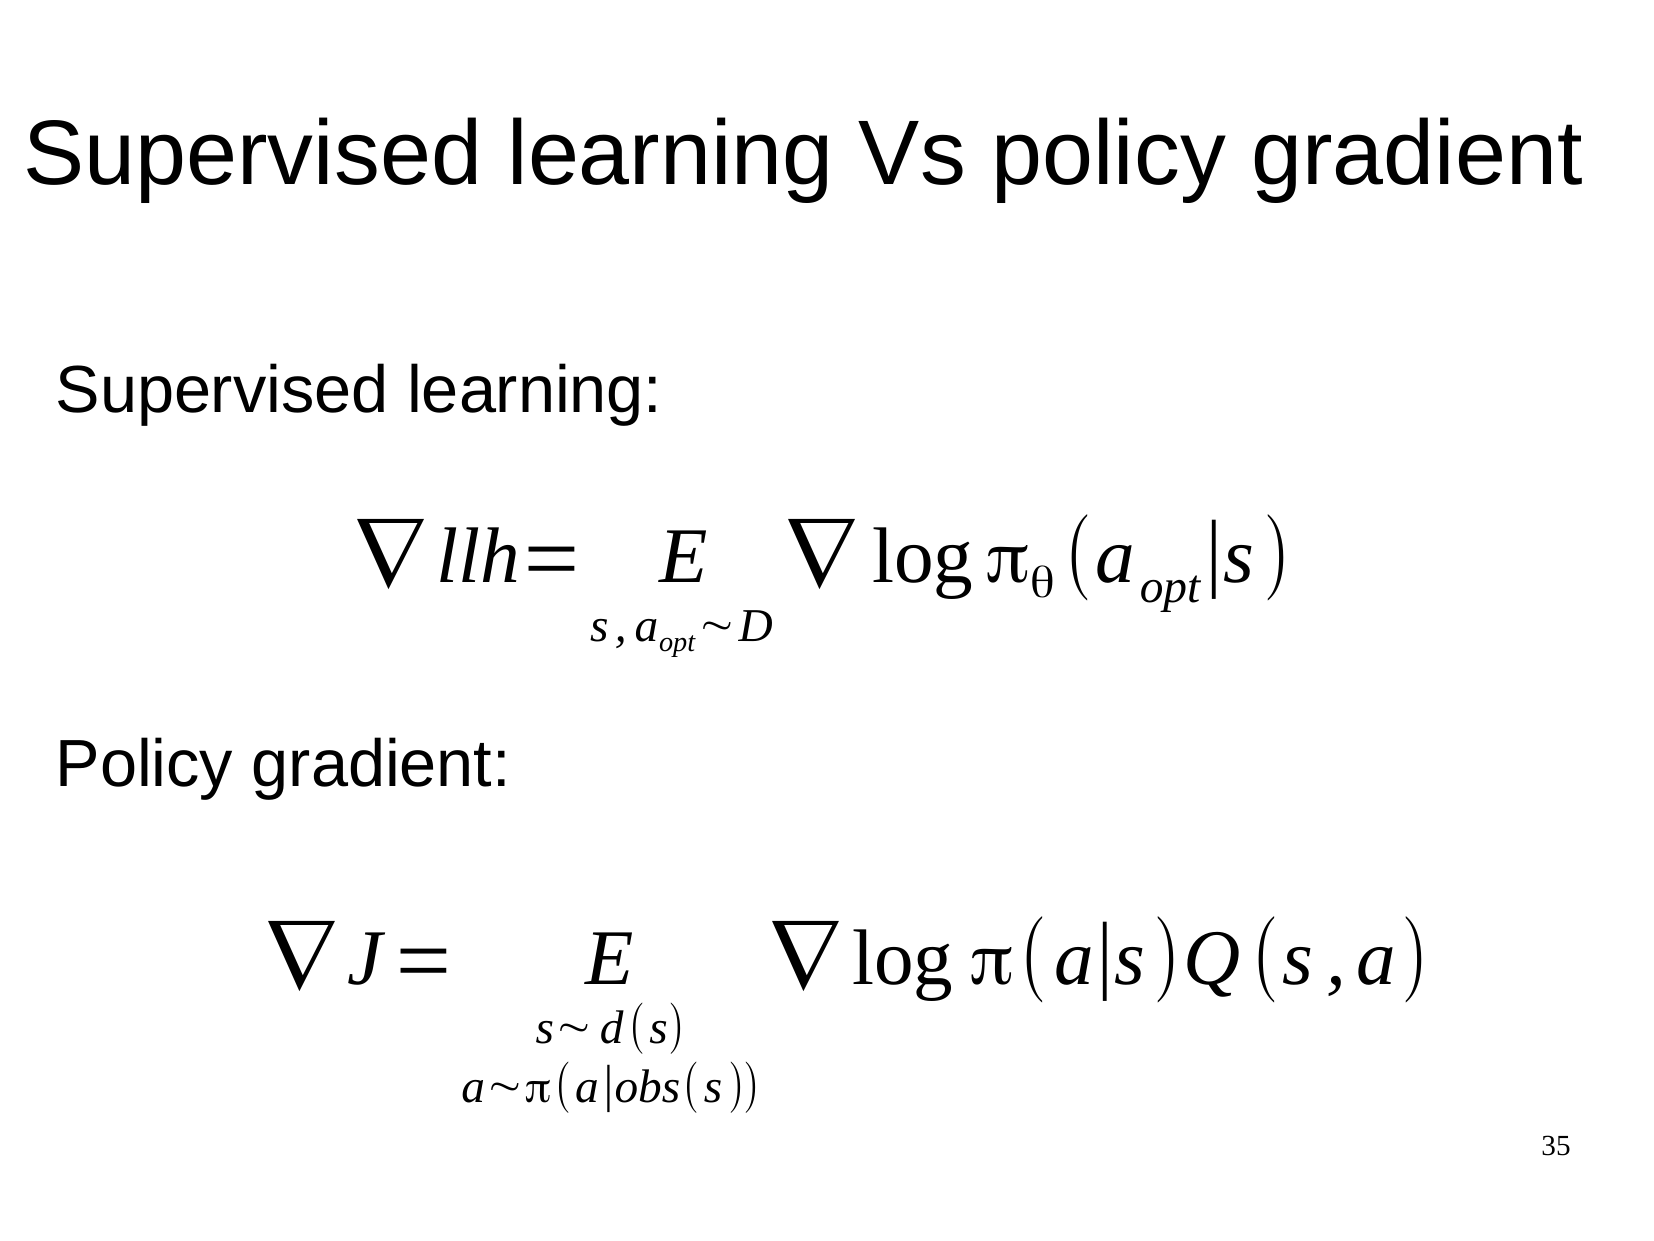

# Supervised learning Vs policy gradient
Supervised learning:
Policy gradient:
35